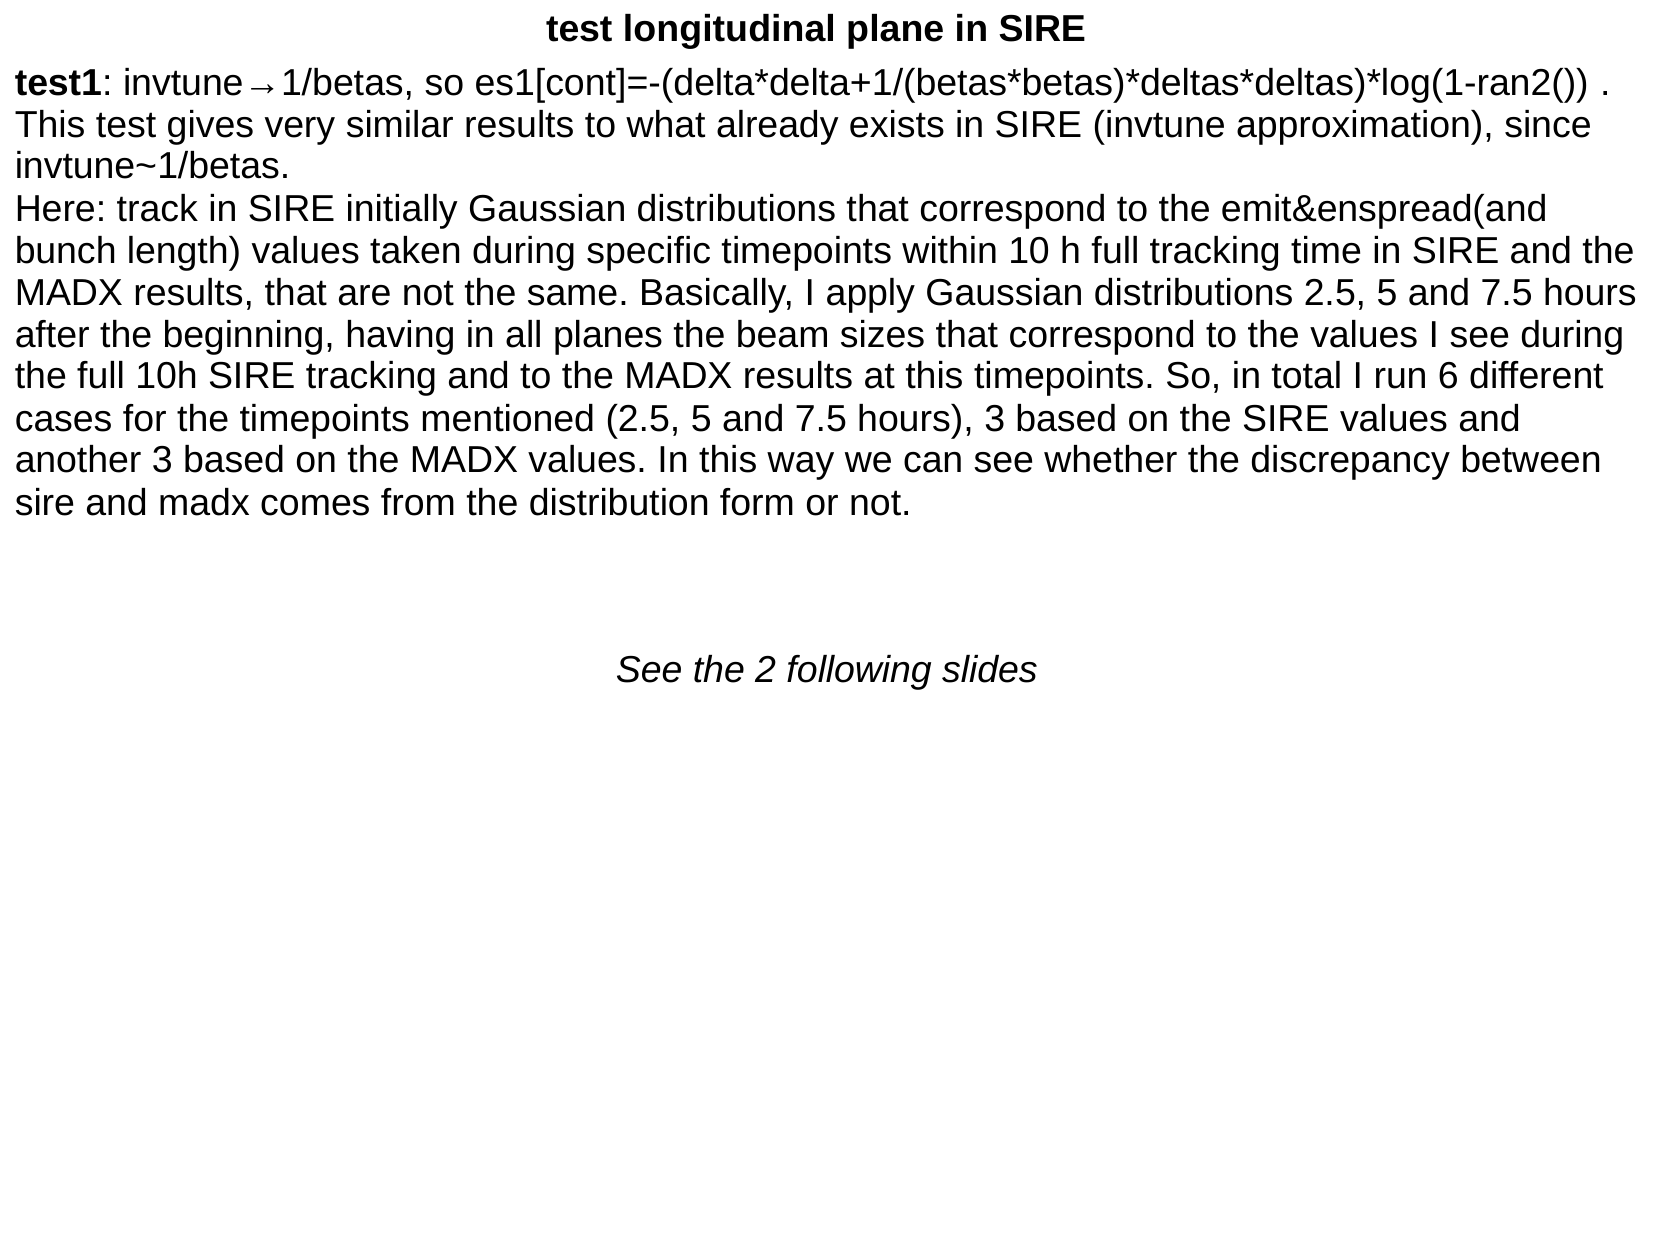

test longitudinal plane in SIRE
test1: invtune→1/betas, so es1[cont]=-(delta*delta+1/(betas*betas)*deltas*deltas)*log(1-ran2())	 .
This test gives very similar results to what already exists in SIRE (invtune approximation), since invtune~1/betas.
Here: track in SIRE initially Gaussian distributions that correspond to the emit&enspread(and bunch length) values taken during specific timepoints within 10 h full tracking time in SIRE and the MADX results, that are not the same. Basically, I apply Gaussian distributions 2.5, 5 and 7.5 hours after the beginning, having in all planes the beam sizes that correspond to the values I see during the full 10h SIRE tracking and to the MADX results at this timepoints. So, in total I run 6 different cases for the timepoints mentioned (2.5, 5 and 7.5 hours), 3 based on the SIRE values and another 3 based on the MADX values. In this way we can see whether the discrepancy between sire and madx comes from the distribution form or not.
See the 2 following slides